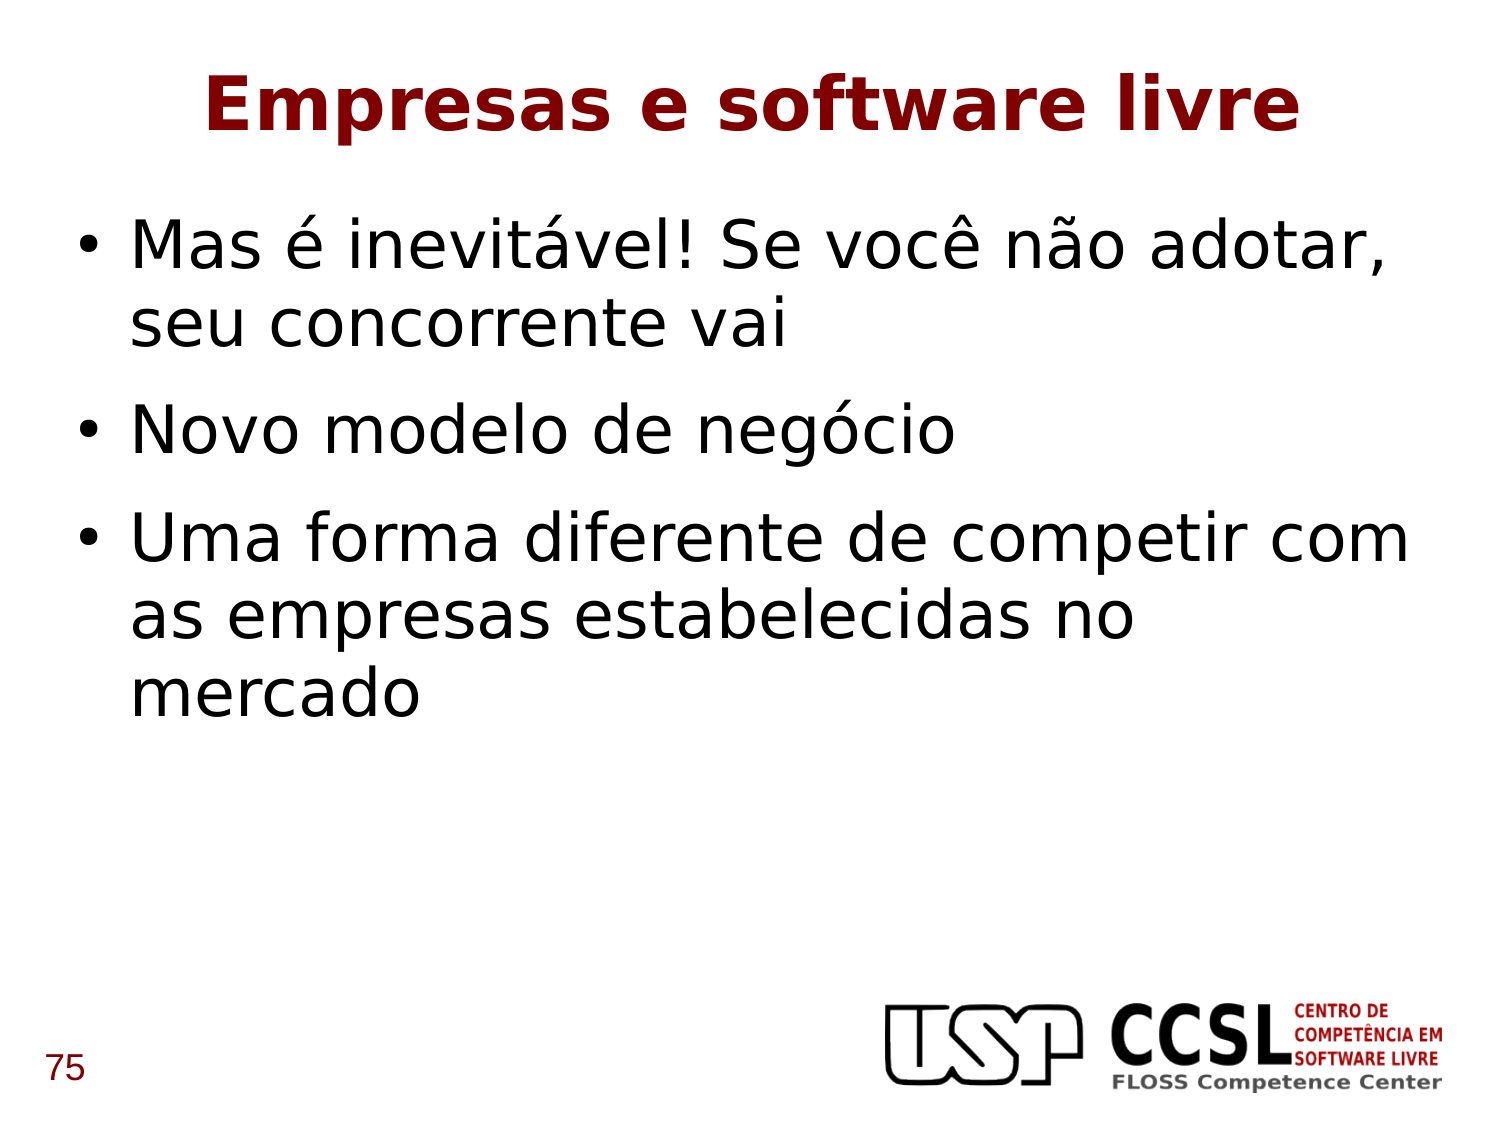

# Empresas e software livre
Mas é inevitável! Se você não adotar, seu concorrente vai
Novo modelo de negócio
Uma forma diferente de competir com as empresas estabelecidas no mercado